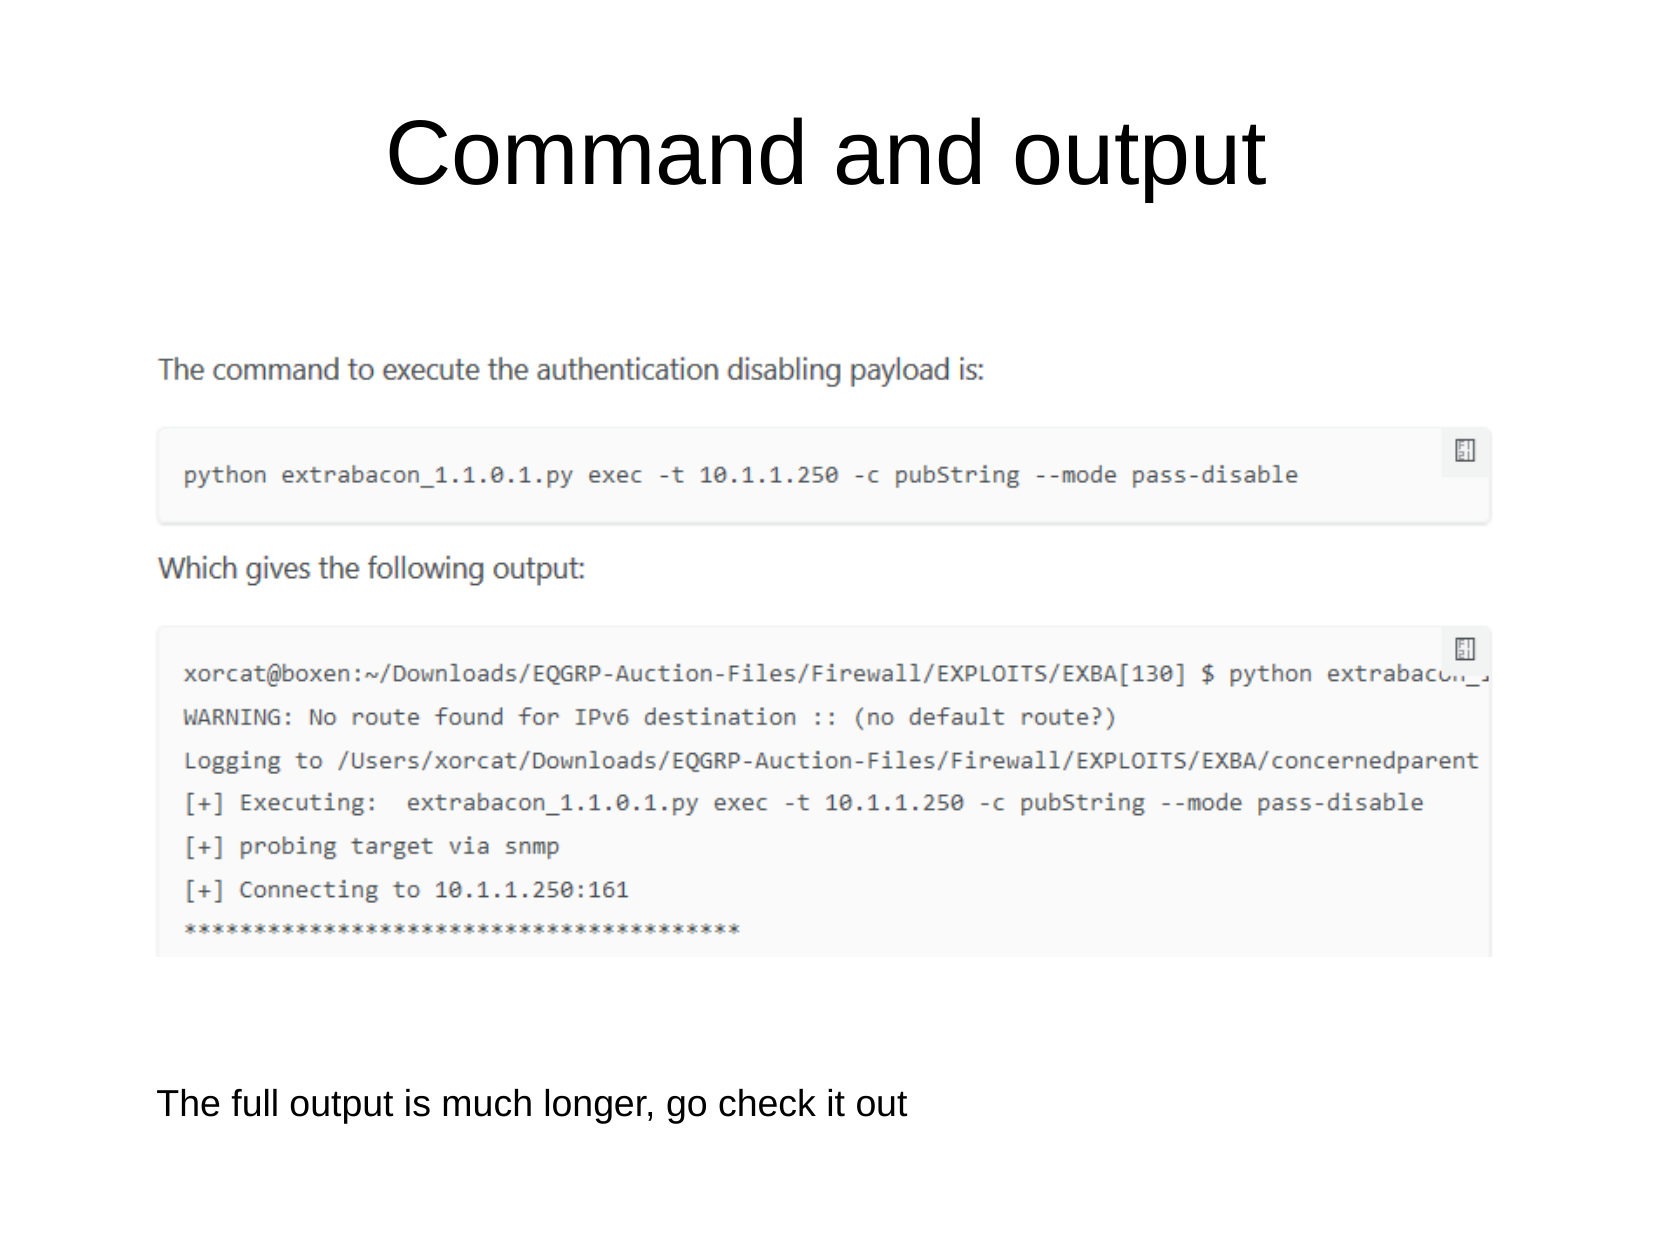

# Command and output
The full output is much longer, go check it out